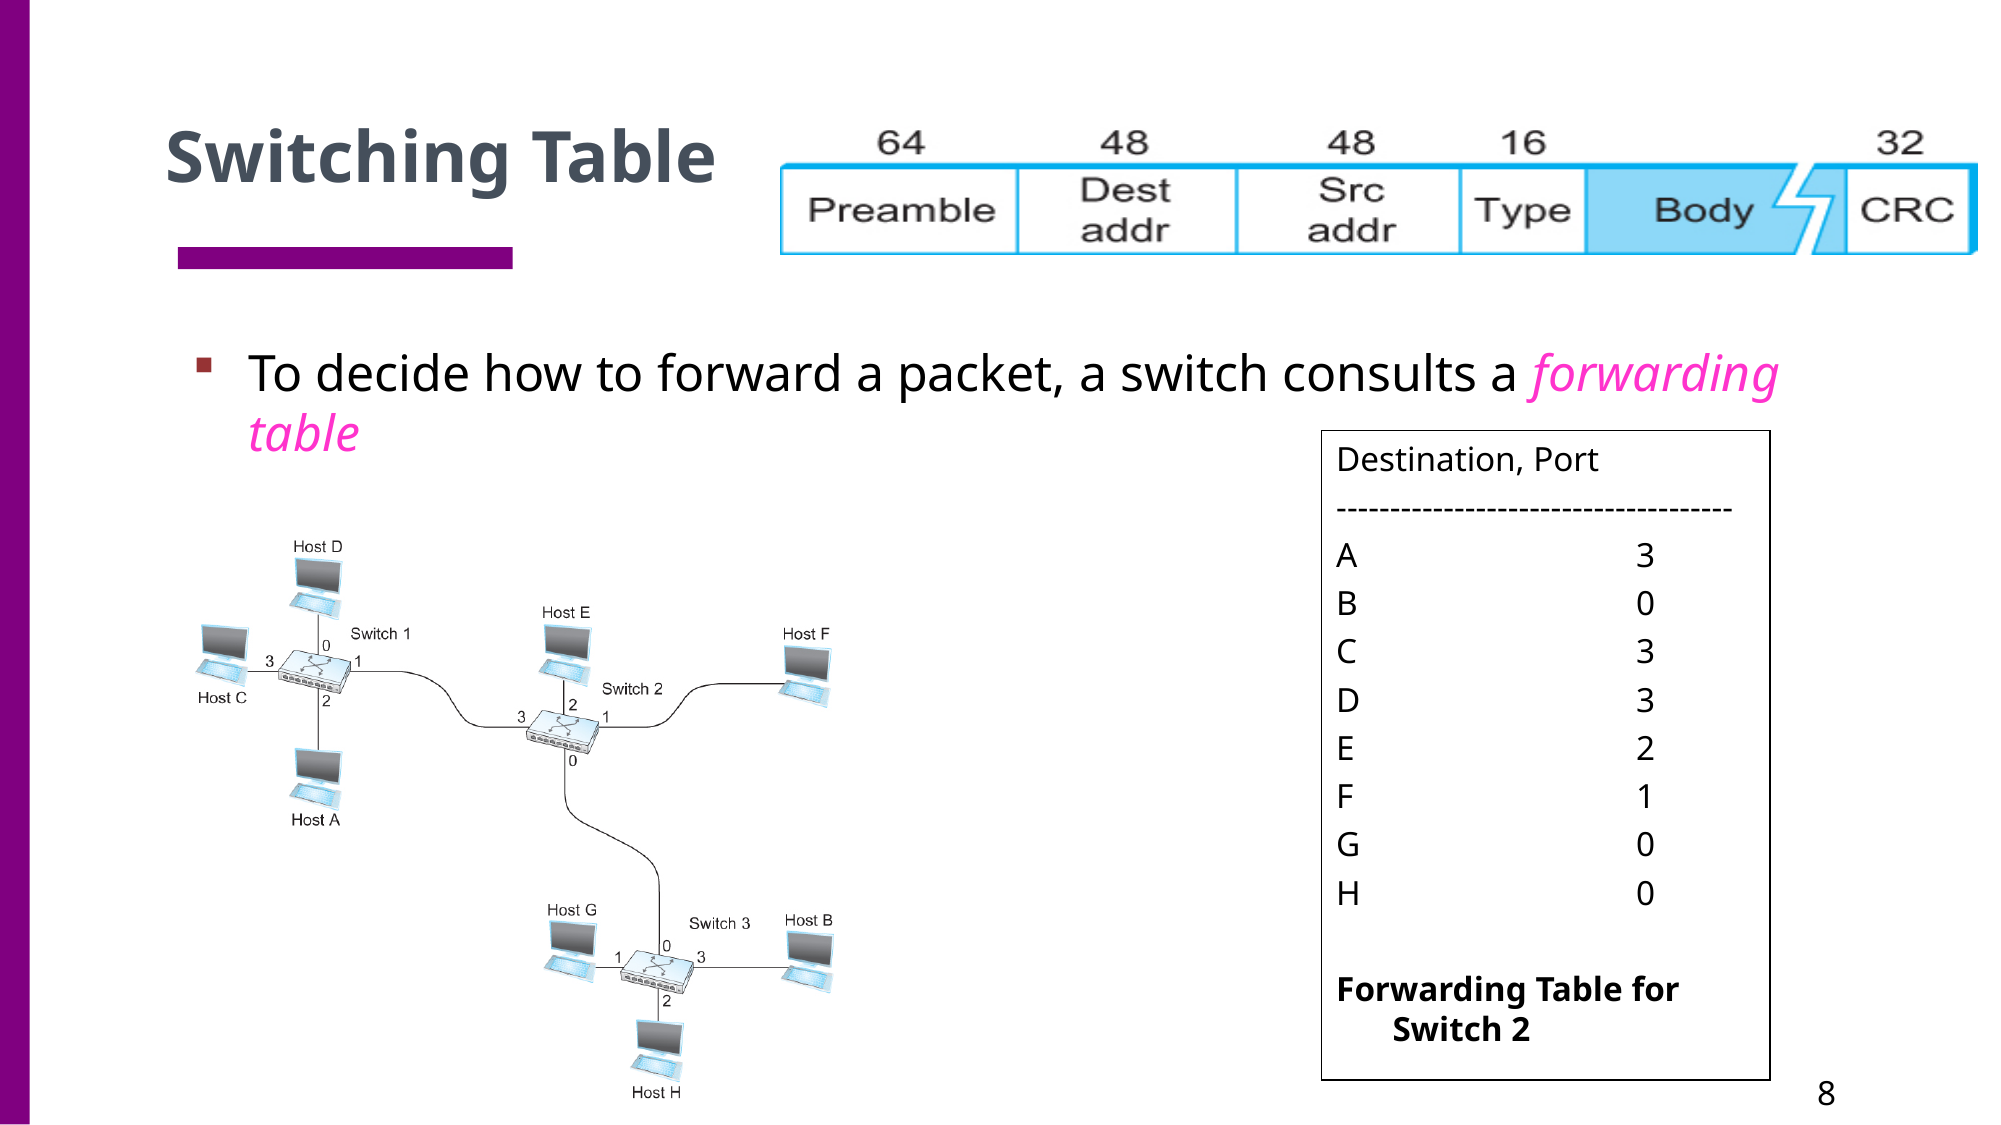

Switching Table
To decide how to forward a packet, a switch consults a forwarding table
# Destination, Port
-------------------------------------
A			3
B			0
C			3
D			3
E			2
F			1
G			0
H			0
Forwarding Table for Switch 2